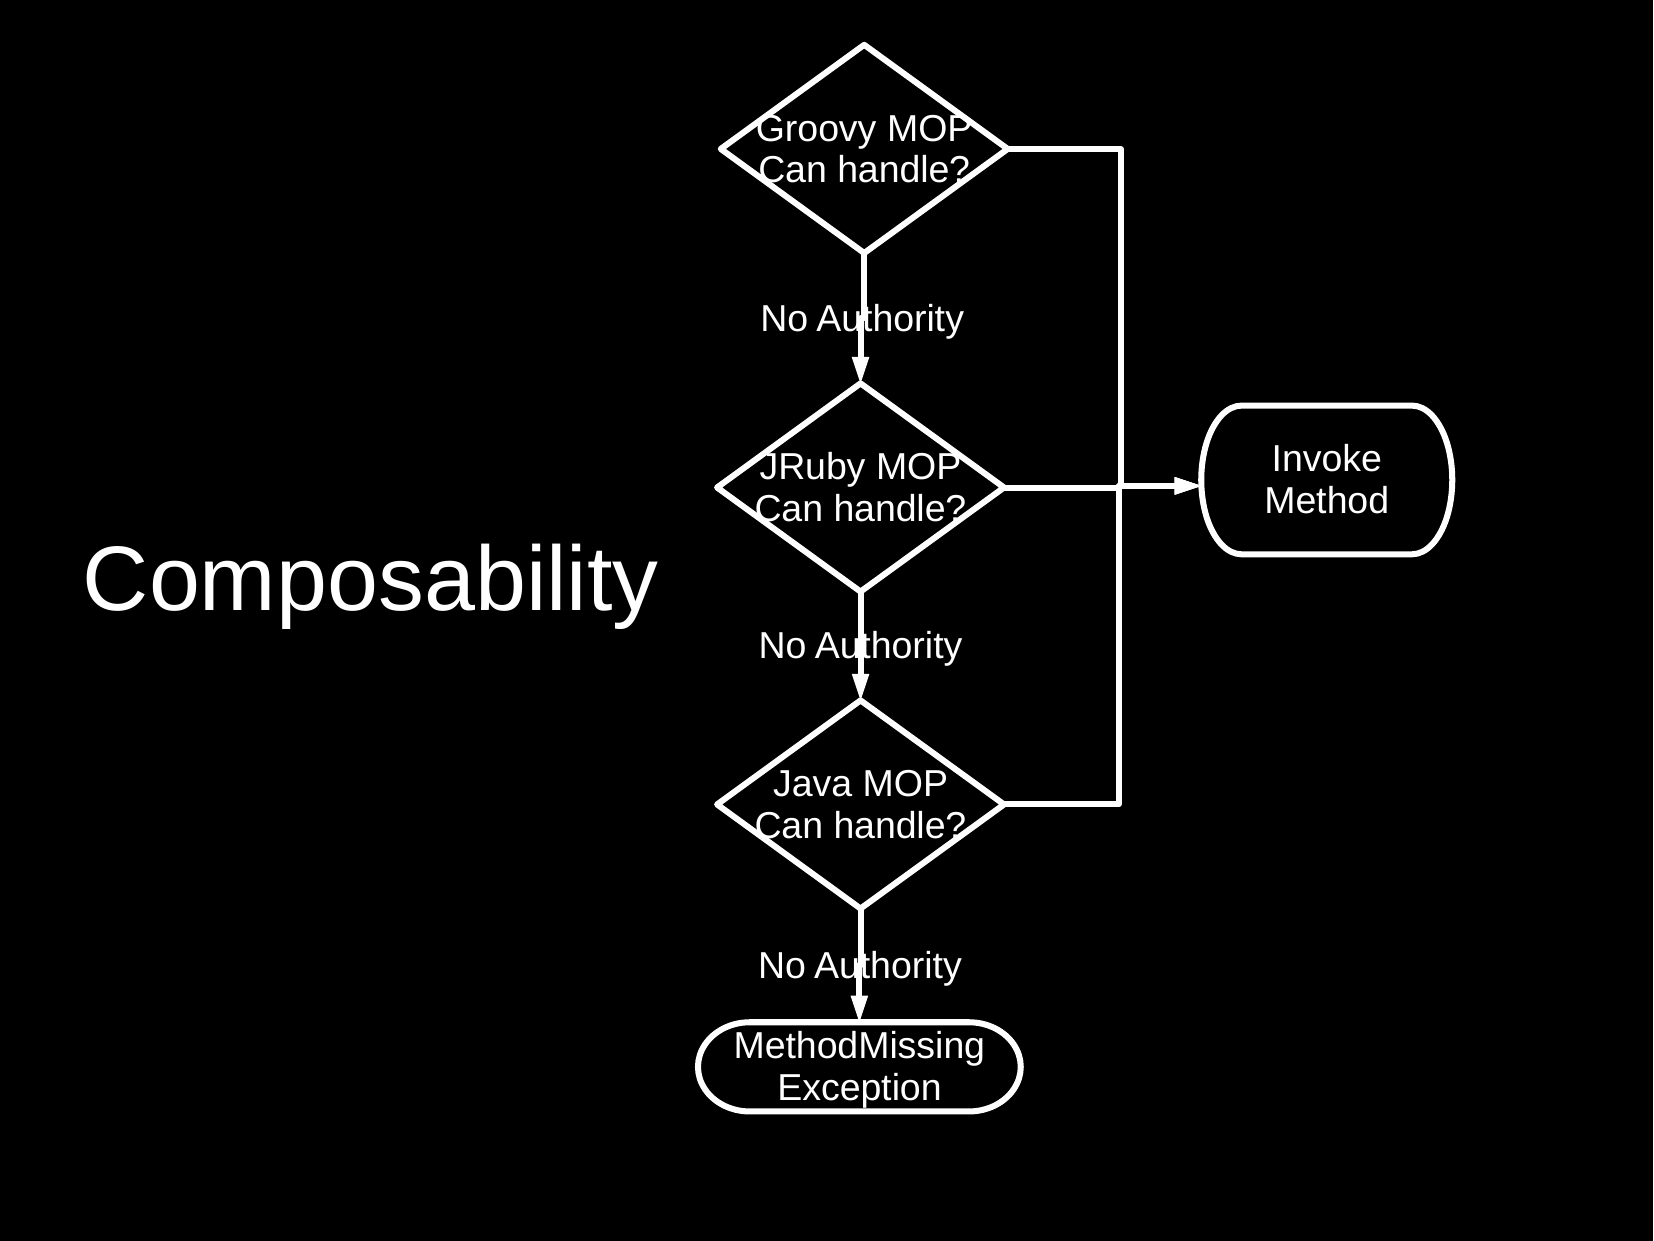

Groovy MOP
Can handle?
JRuby MOP
Can handle?
Invoke
Method
# Composability
Java MOP
Can handle?
MethodMissing
Exception